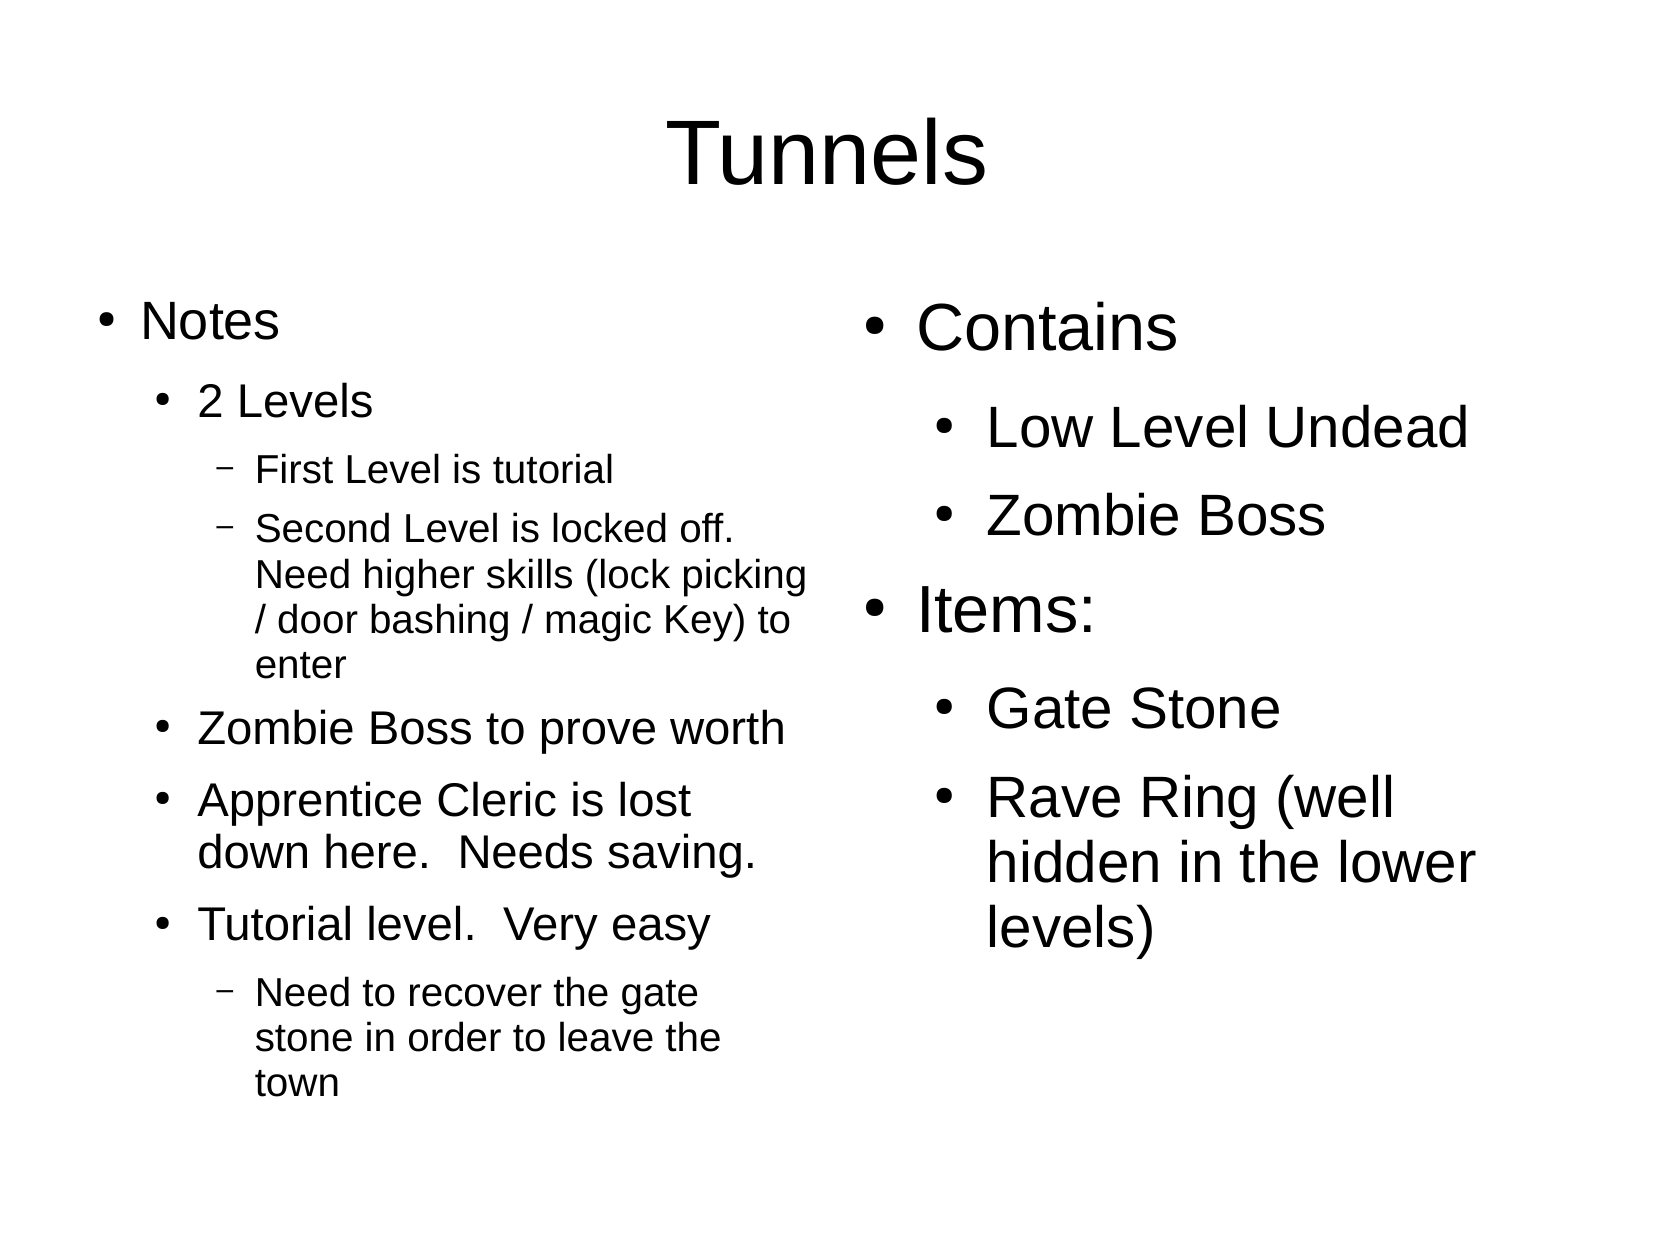

# Tunnels
Notes
2 Levels
First Level is tutorial
Second Level is locked off. Need higher skills (lock picking / door bashing / magic Key) to enter
Zombie Boss to prove worth
Apprentice Cleric is lost down here. Needs saving.
Tutorial level. Very easy
Need to recover the gate stone in order to leave the town
Contains
Low Level Undead
Zombie Boss
Items:
Gate Stone
Rave Ring (well hidden in the lower levels)